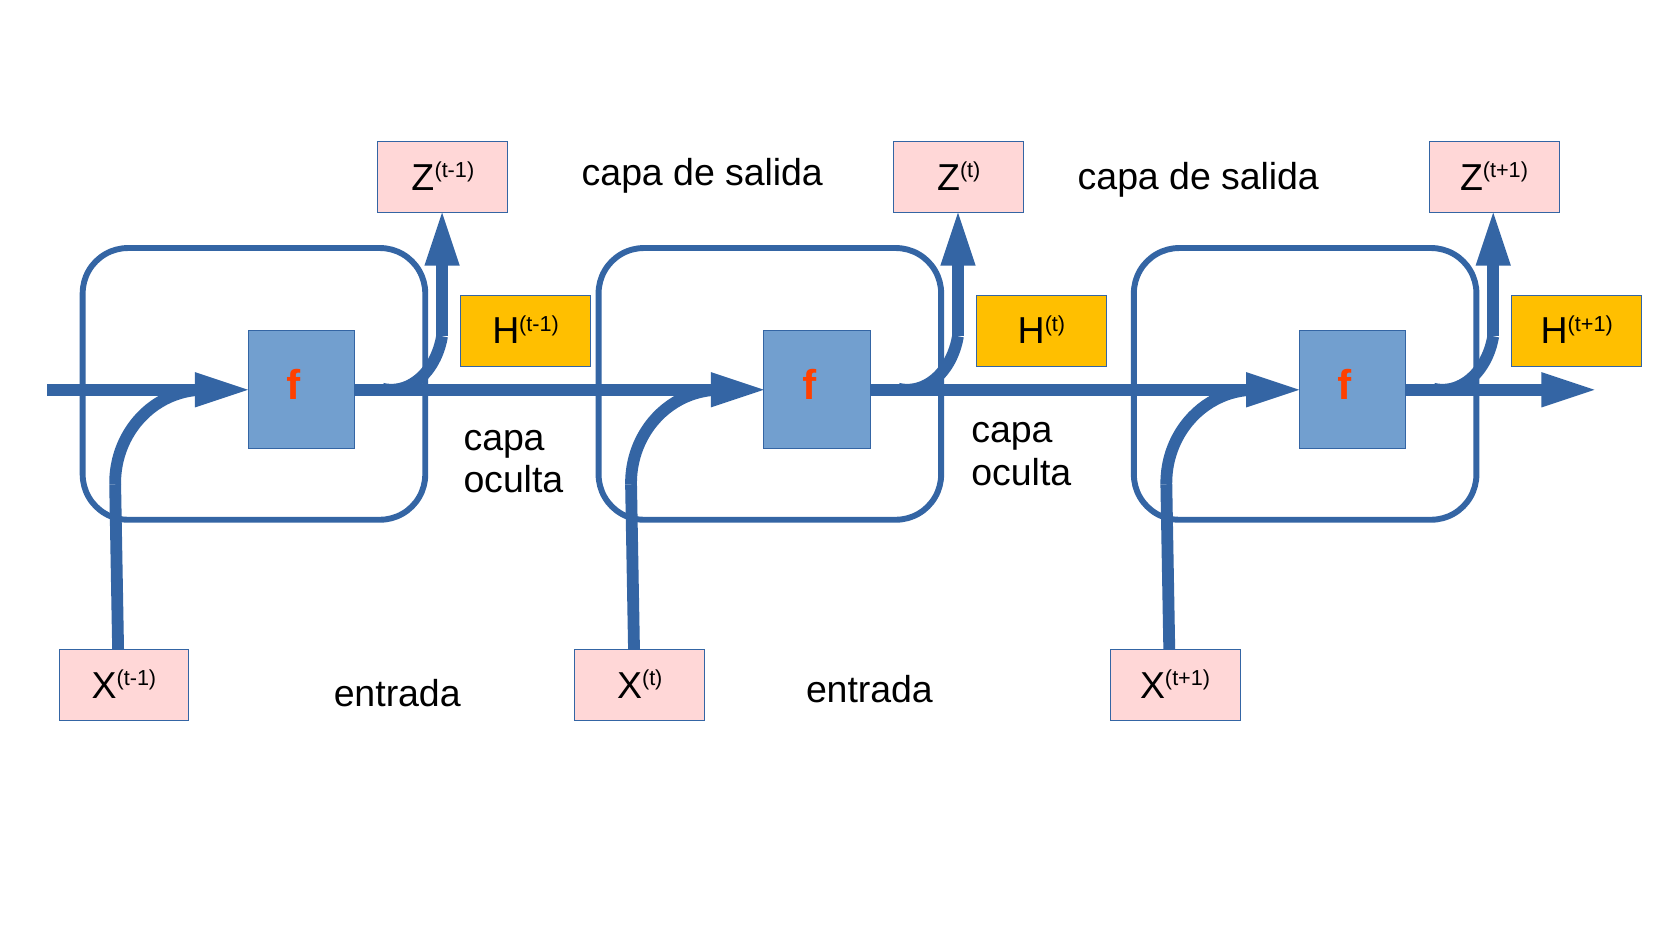

capa de salida
capa de salida
Z(t-1)
Z(t)
Z(t+1)
H(t+1)
f
X(t+1)
H(t-1)
H(t)
f
f
capa oculta
capa oculta
X(t-1)
X(t)
entrada
entrada